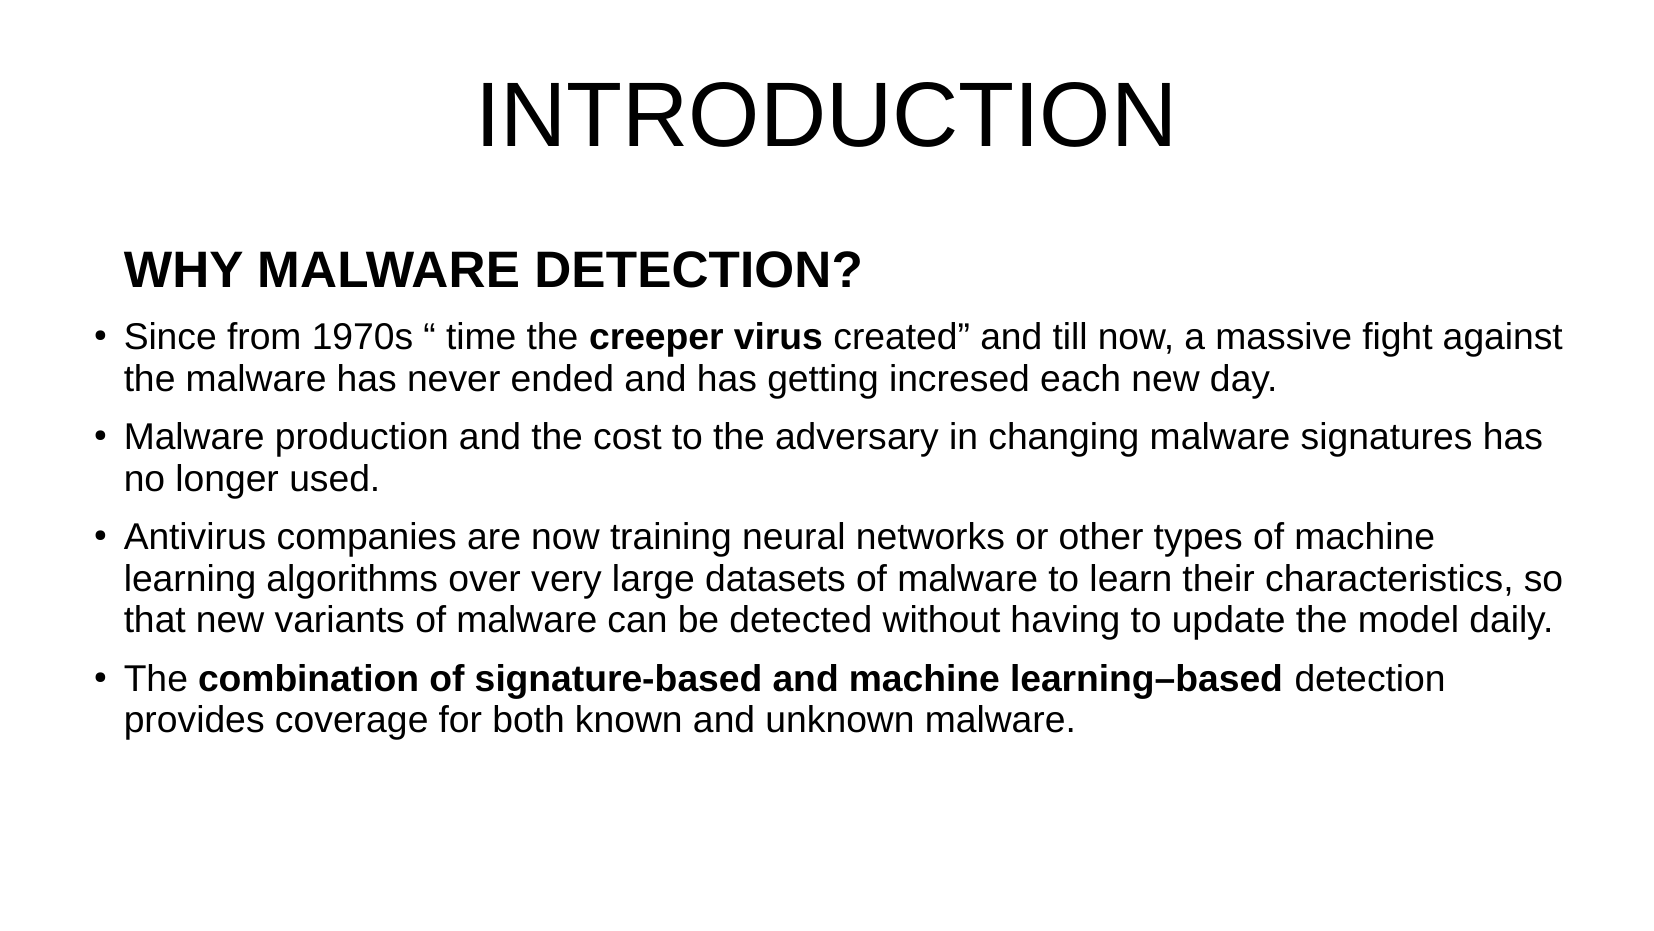

# INTRODUCTION
WHY MALWARE DETECTION?
Since from 1970s “ time the creeper virus created” and till now, a massive fight against the malware has never ended and has getting incresed each new day.
Malware production and the cost to the adversary in changing malware signatures has no longer used.
Antivirus companies are now training neural networks or other types of machine learning algorithms over very large datasets of malware to learn their characteristics, so that new variants of malware can be detected without having to update the model daily.
The combination of signature-based and machine learning–based detection provides coverage for both known and unknown malware.